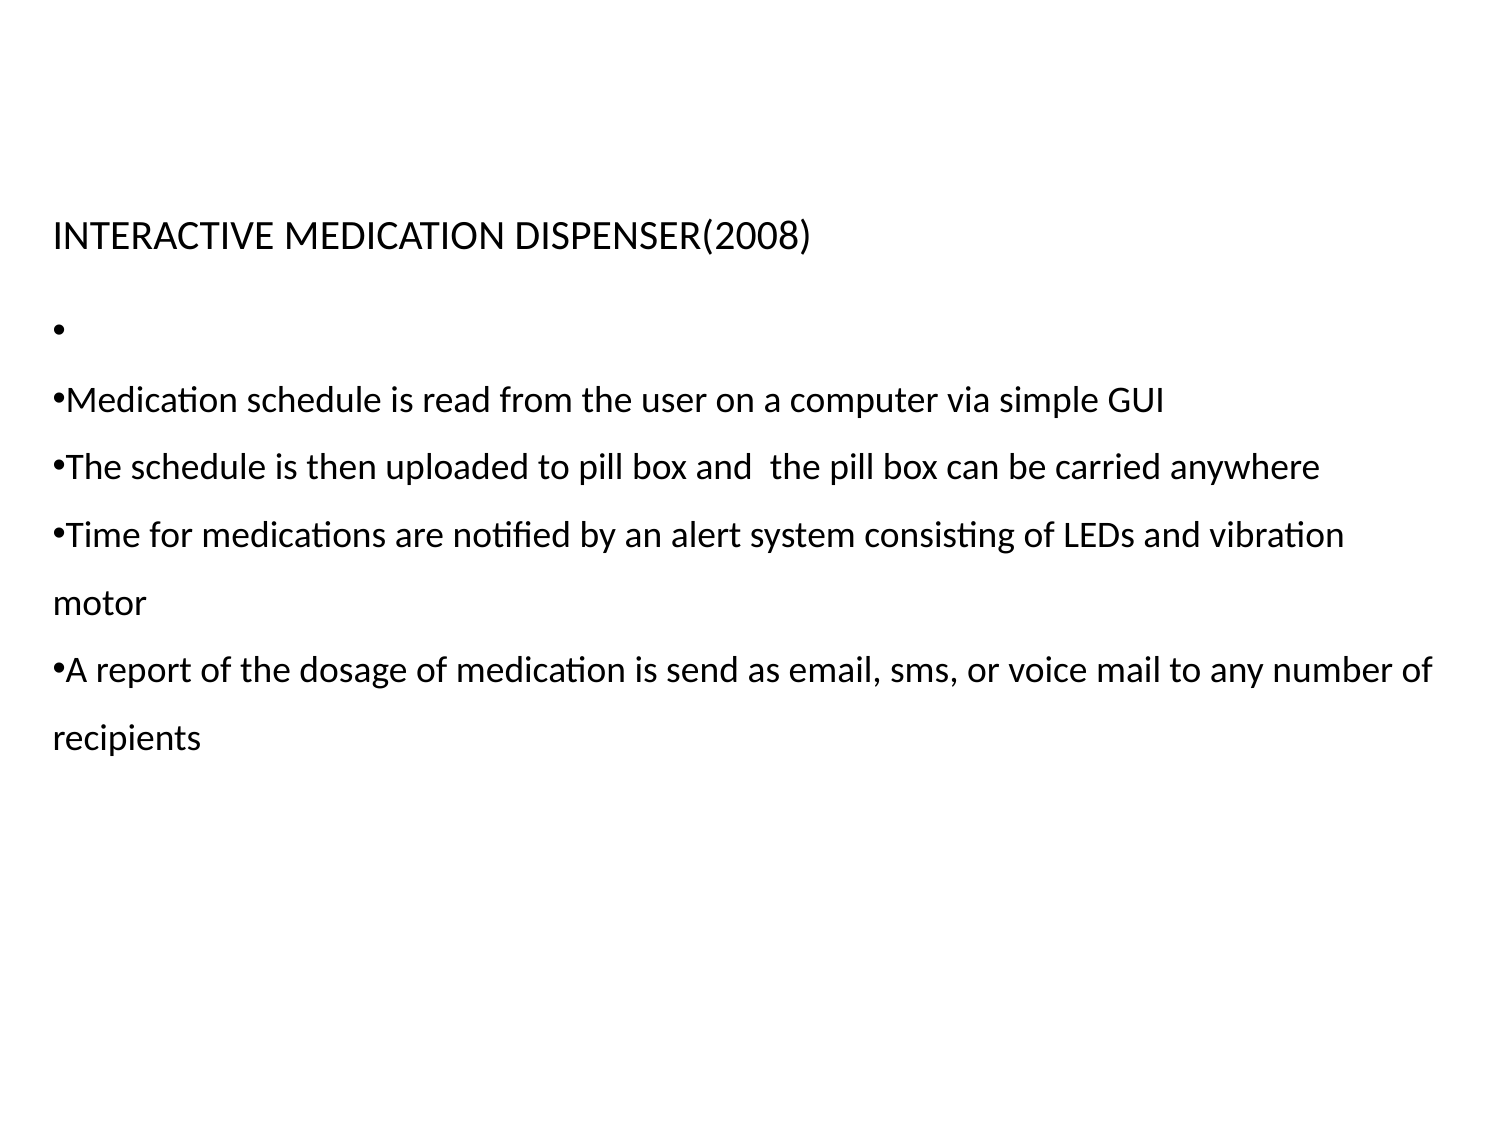

INTERACTIVE MEDICATION DISPENSER(2008)
Medication schedule is read from the user on a computer via simple GUI
The schedule is then uploaded to pill box and the pill box can be carried anywhere
Time for medications are notified by an alert system consisting of LEDs and vibration motor
A report of the dosage of medication is send as email, sms, or voice mail to any number of recipients